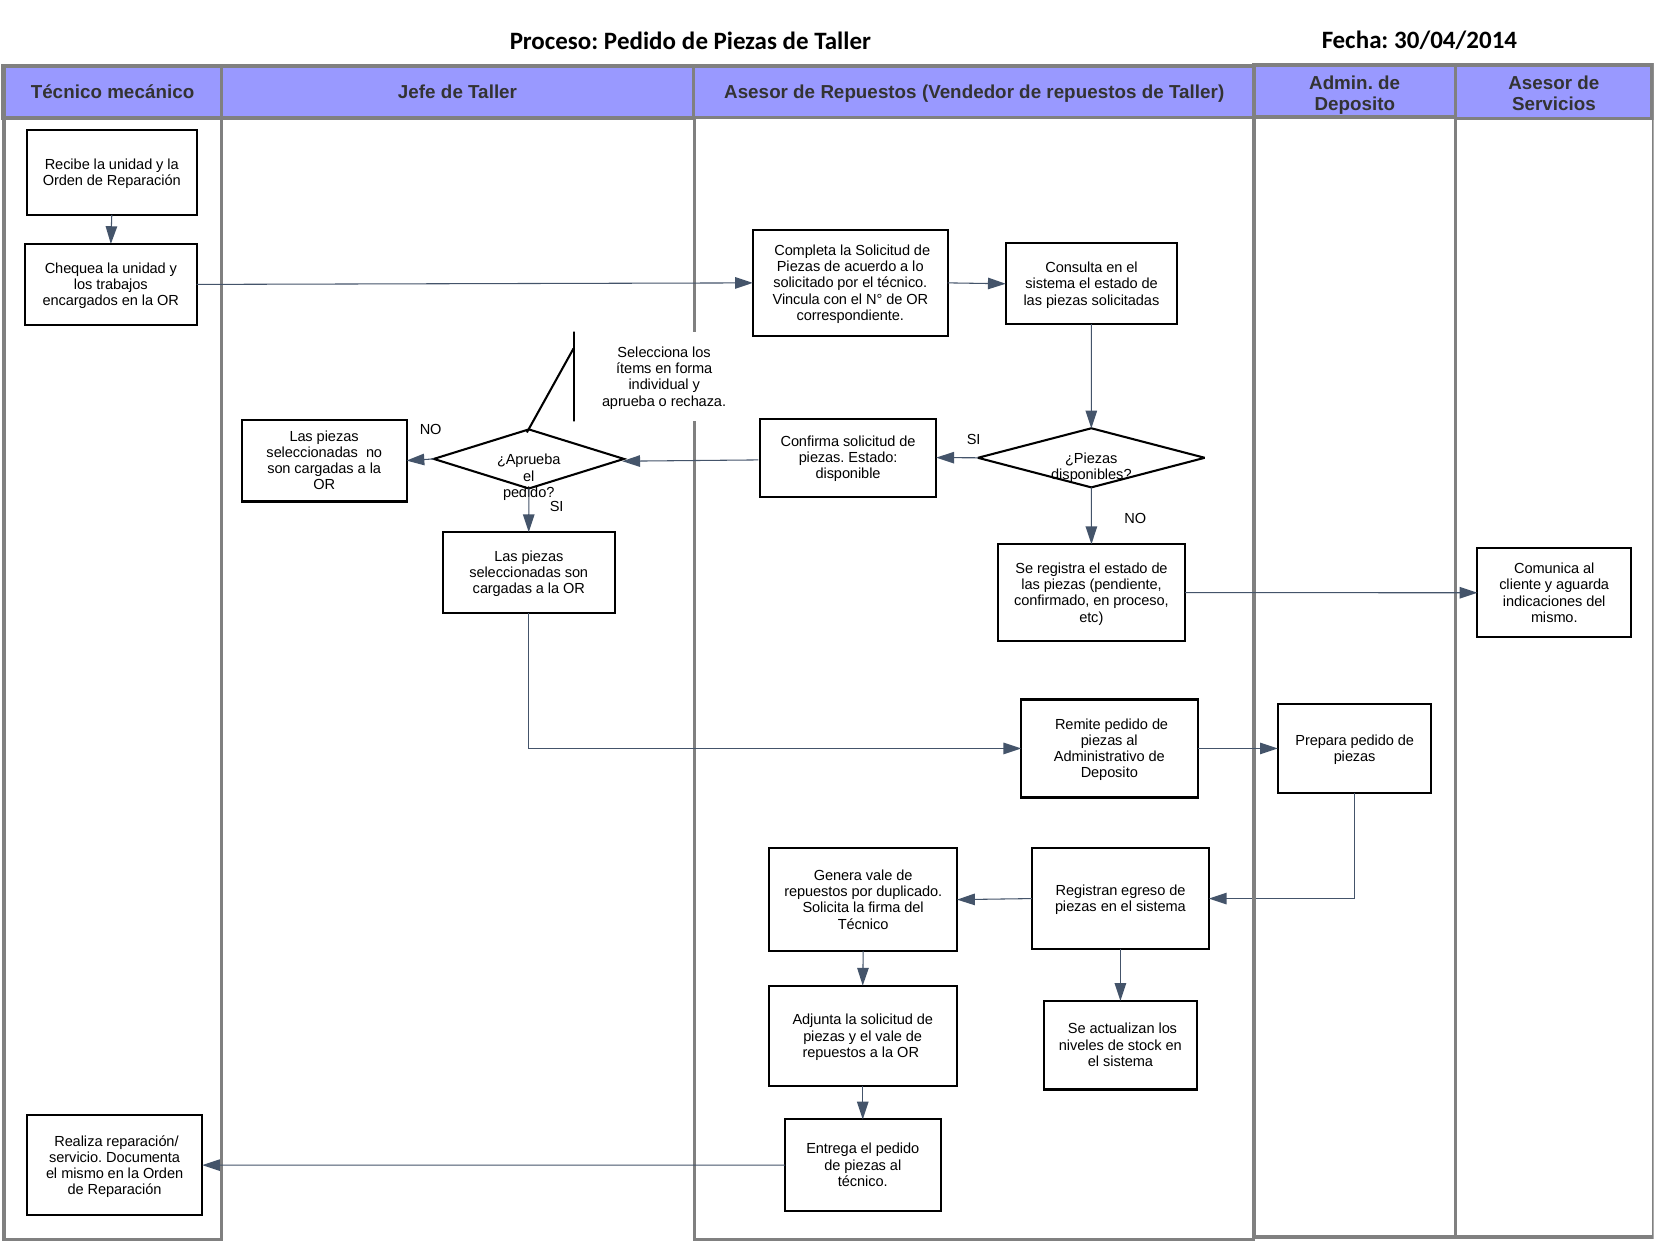

Fecha: 30/04/2014
Proceso: Pedido de Piezas de Taller
Admin. de Deposito
Asesor de Servicios
Asesor de Repuestos (Vendedor de repuestos de Taller)
Técnico mecánico
Jefe de Taller
Recibe la unidad y la Orden de Reparación
 Completa la Solicitud de Piezas de acuerdo a lo solicitado por el técnico. Vincula con el N° de OR correspondiente.
Consulta en el sistema el estado de las piezas solicitadas
Chequea la unidad y los trabajos encargados en la OR
Selecciona los ítems en forma individual y aprueba o rechaza.
NO
Confirma solicitud de piezas. Estado: disponible
Las piezas seleccionadas no son cargadas a la OR
SI
¿Piezas disponibles?
¿Aprueba el pedido?
SI
NO
Las piezas seleccionadas son cargadas a la OR
Se registra el estado de las piezas (pendiente, confirmado, en proceso, etc)
Comunica al cliente y aguarda indicaciones del mismo.
 Remite pedido de piezas al Administrativo de Deposito
Prepara pedido de piezas
Genera vale de repuestos por duplicado. Solicita la firma del Técnico
Registran egreso de piezas en el sistema
Adjunta la solicitud de piezas y el vale de repuestos a la OR
 Se actualizan los niveles de stock en el sistema
 Realiza reparación/ servicio. Documenta el mismo en la Orden de Reparación
Entrega el pedido de piezas al técnico.